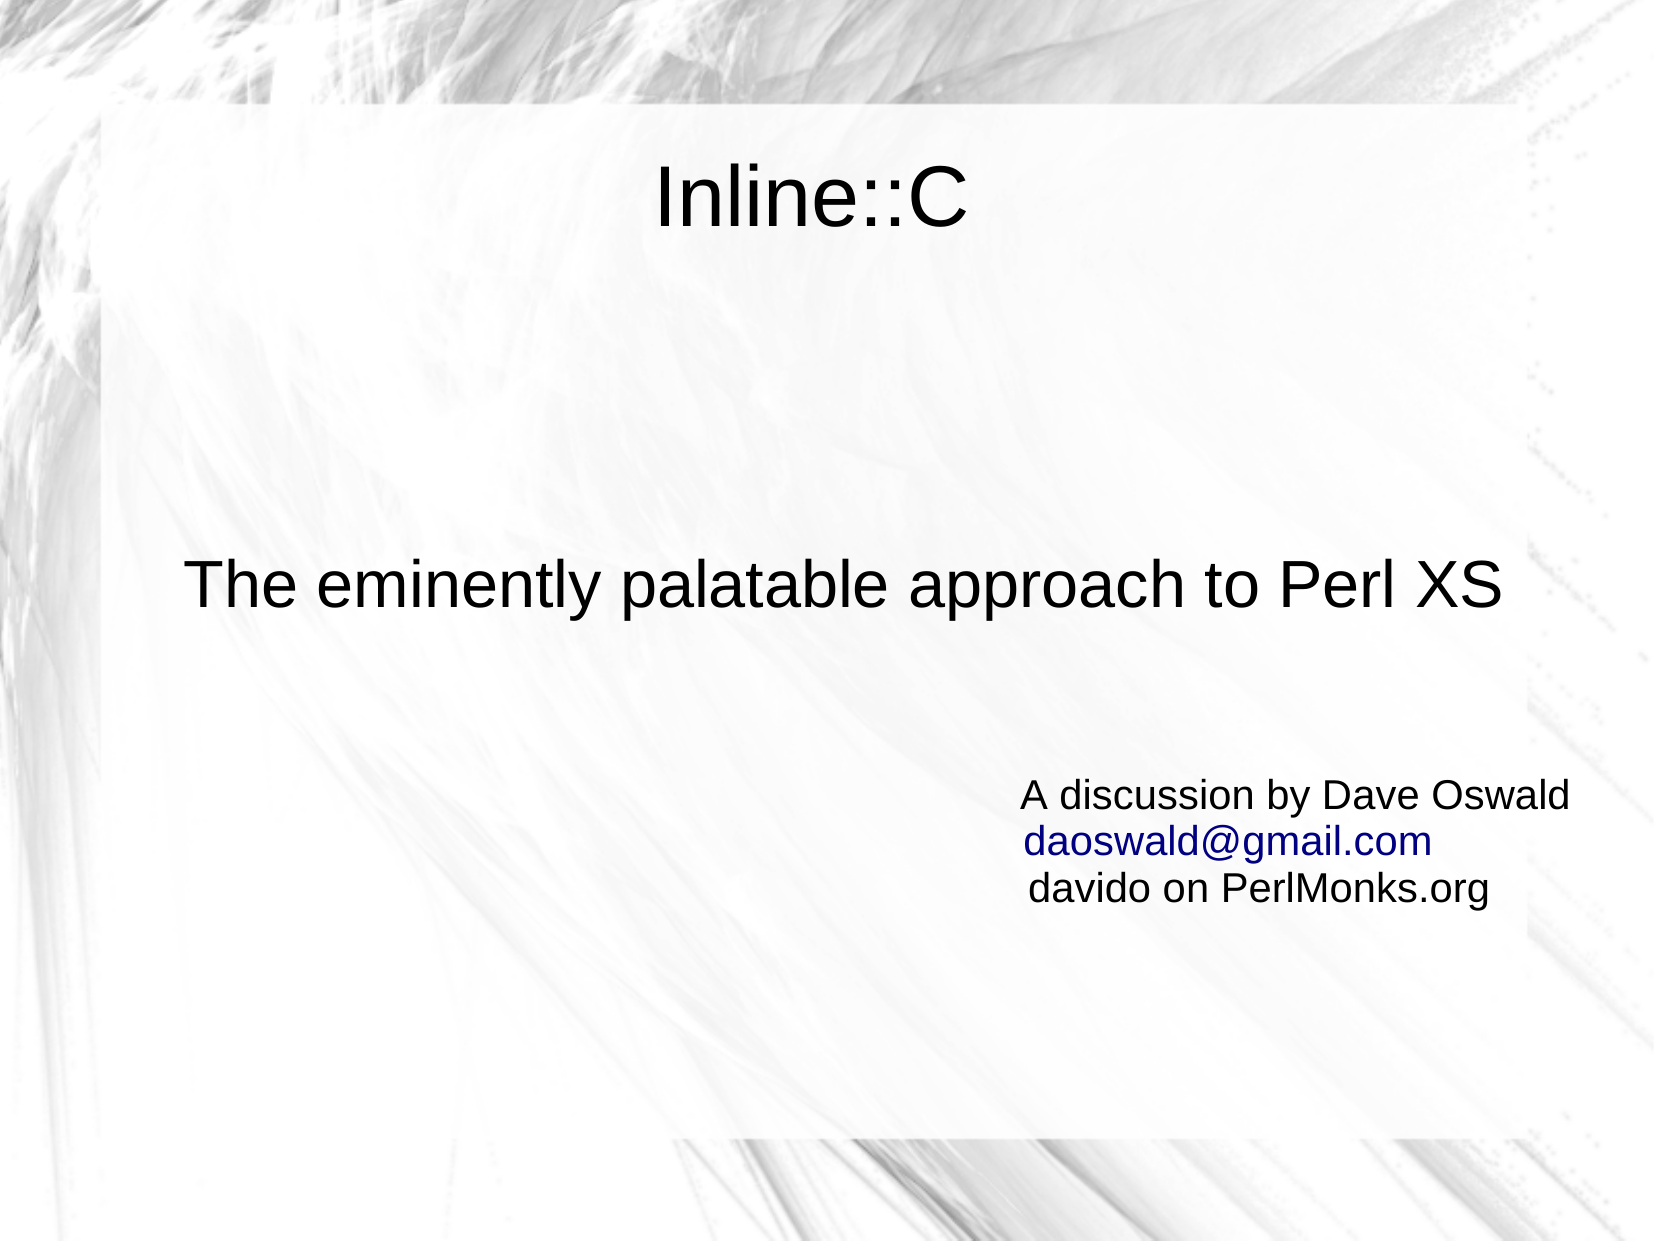

# Inline::C
The eminently palatable approach to Perl XS
A discussion by Dave Oswald
daoswald@gmail.com
davido on PerlMonks.org